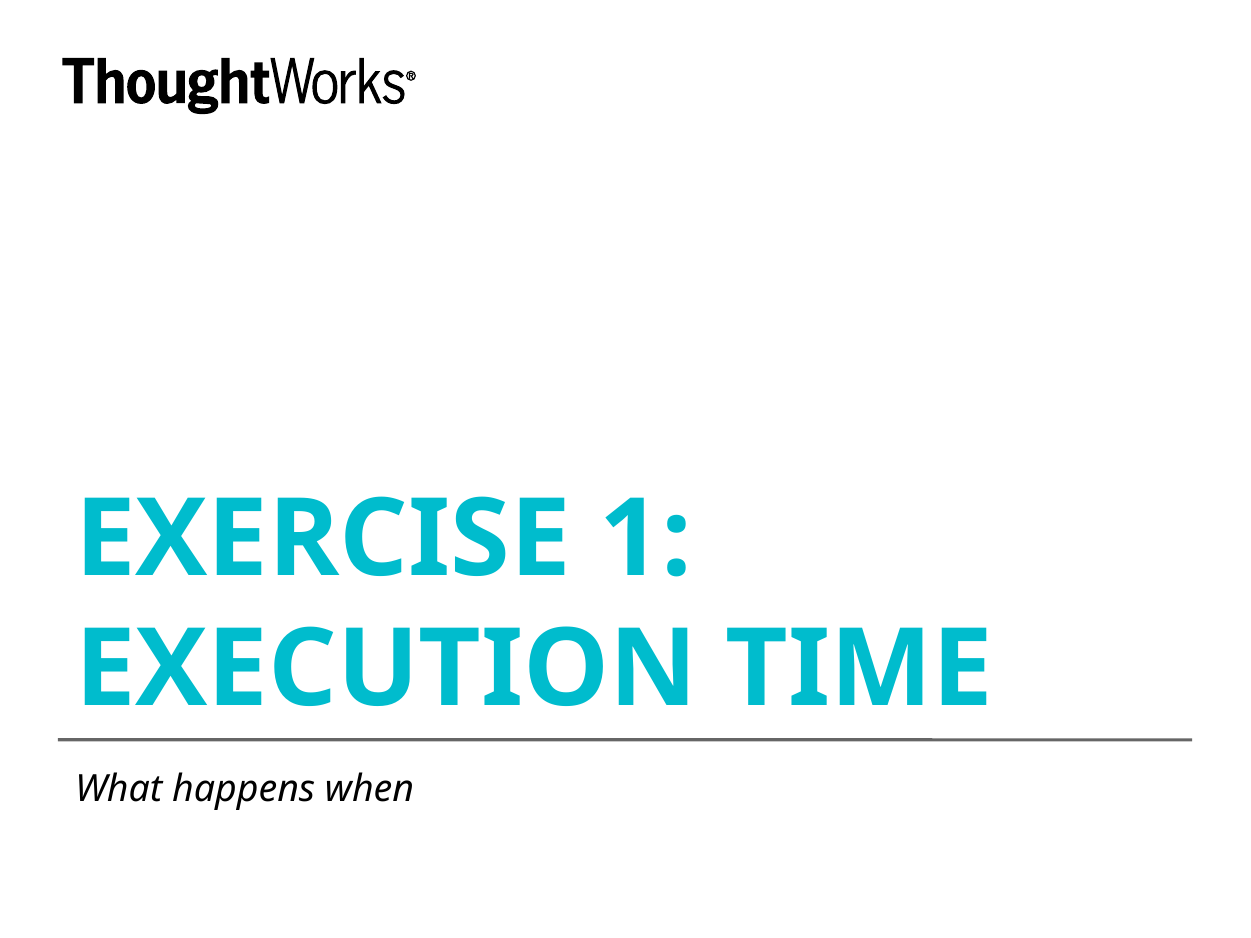

# EXERCISE 1: EXECUTION TIME
What happens when